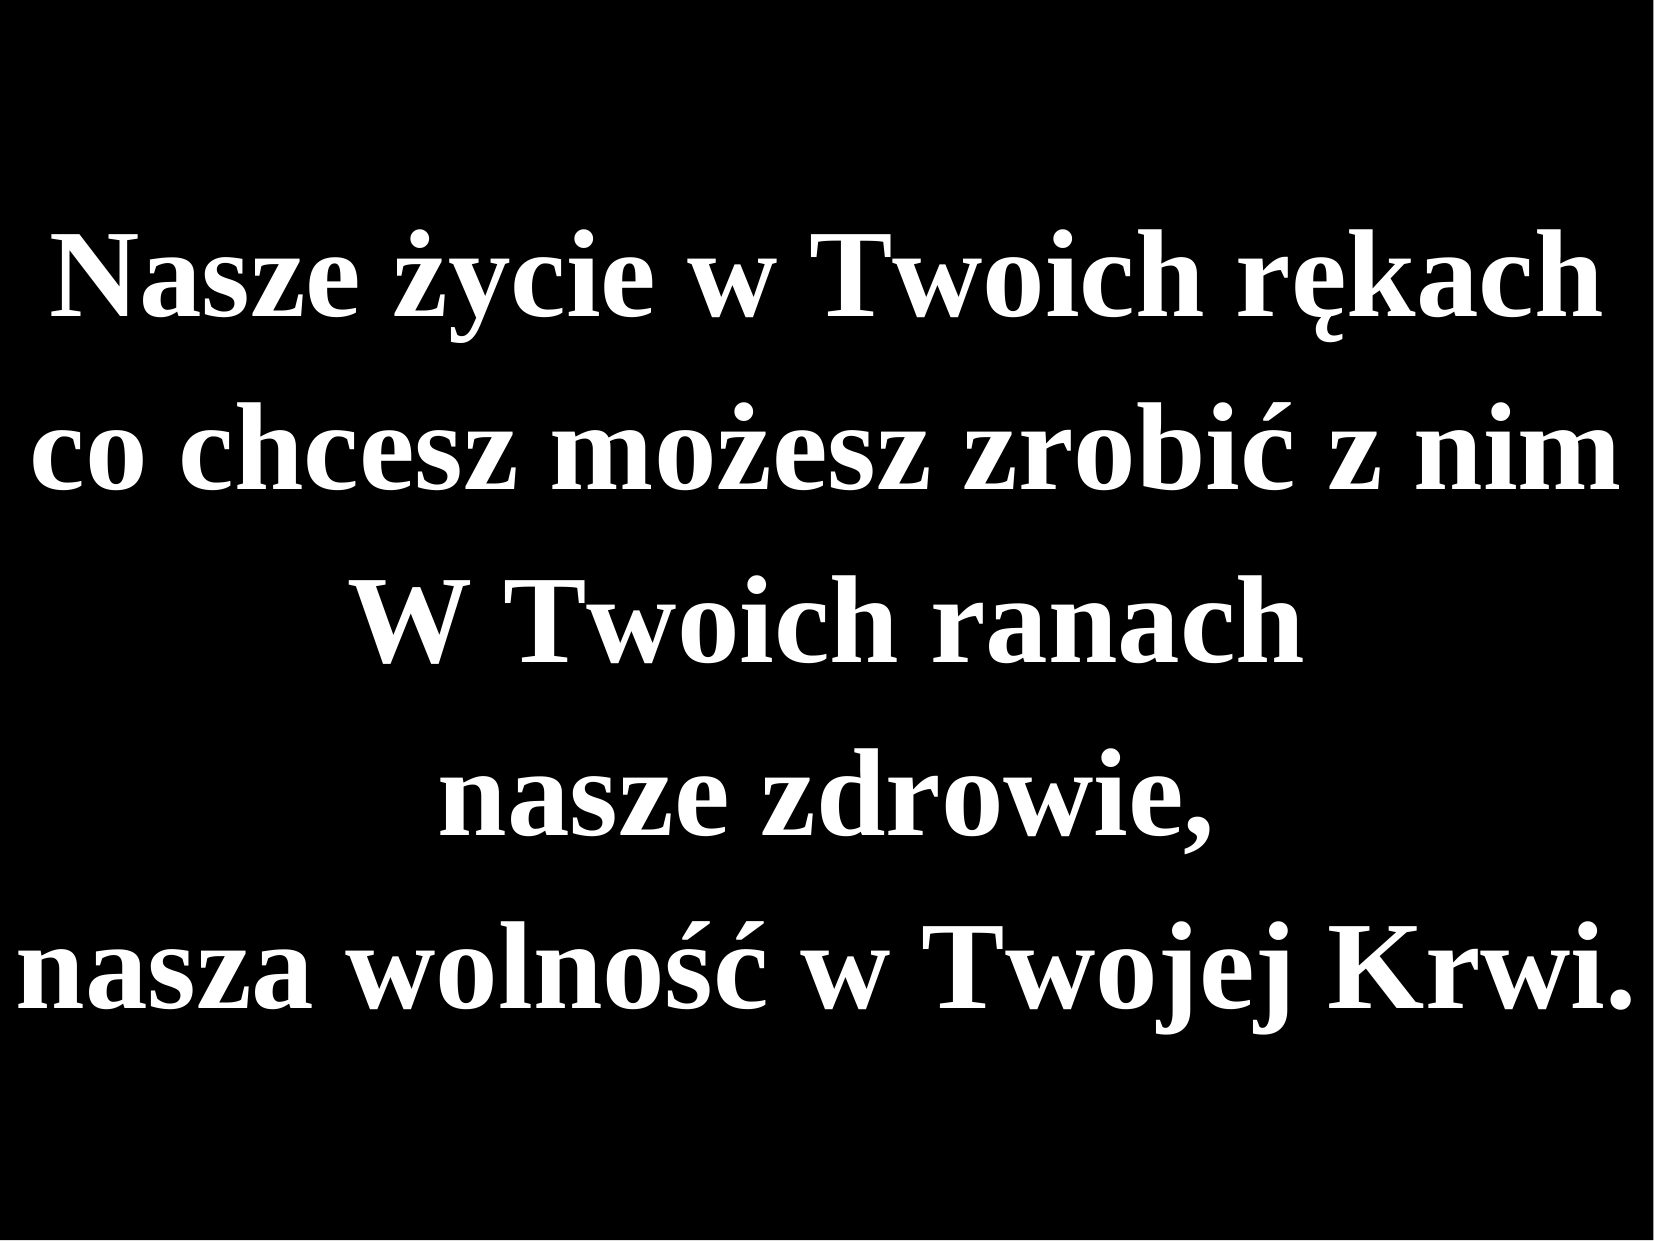

# Nasze życie w Twoich rękach ppp co chcesz możesz zrobić z nim ppp W Twoich ranach ppp nasze zdrowie, ppp nasza wolność w Twojej Krwi.